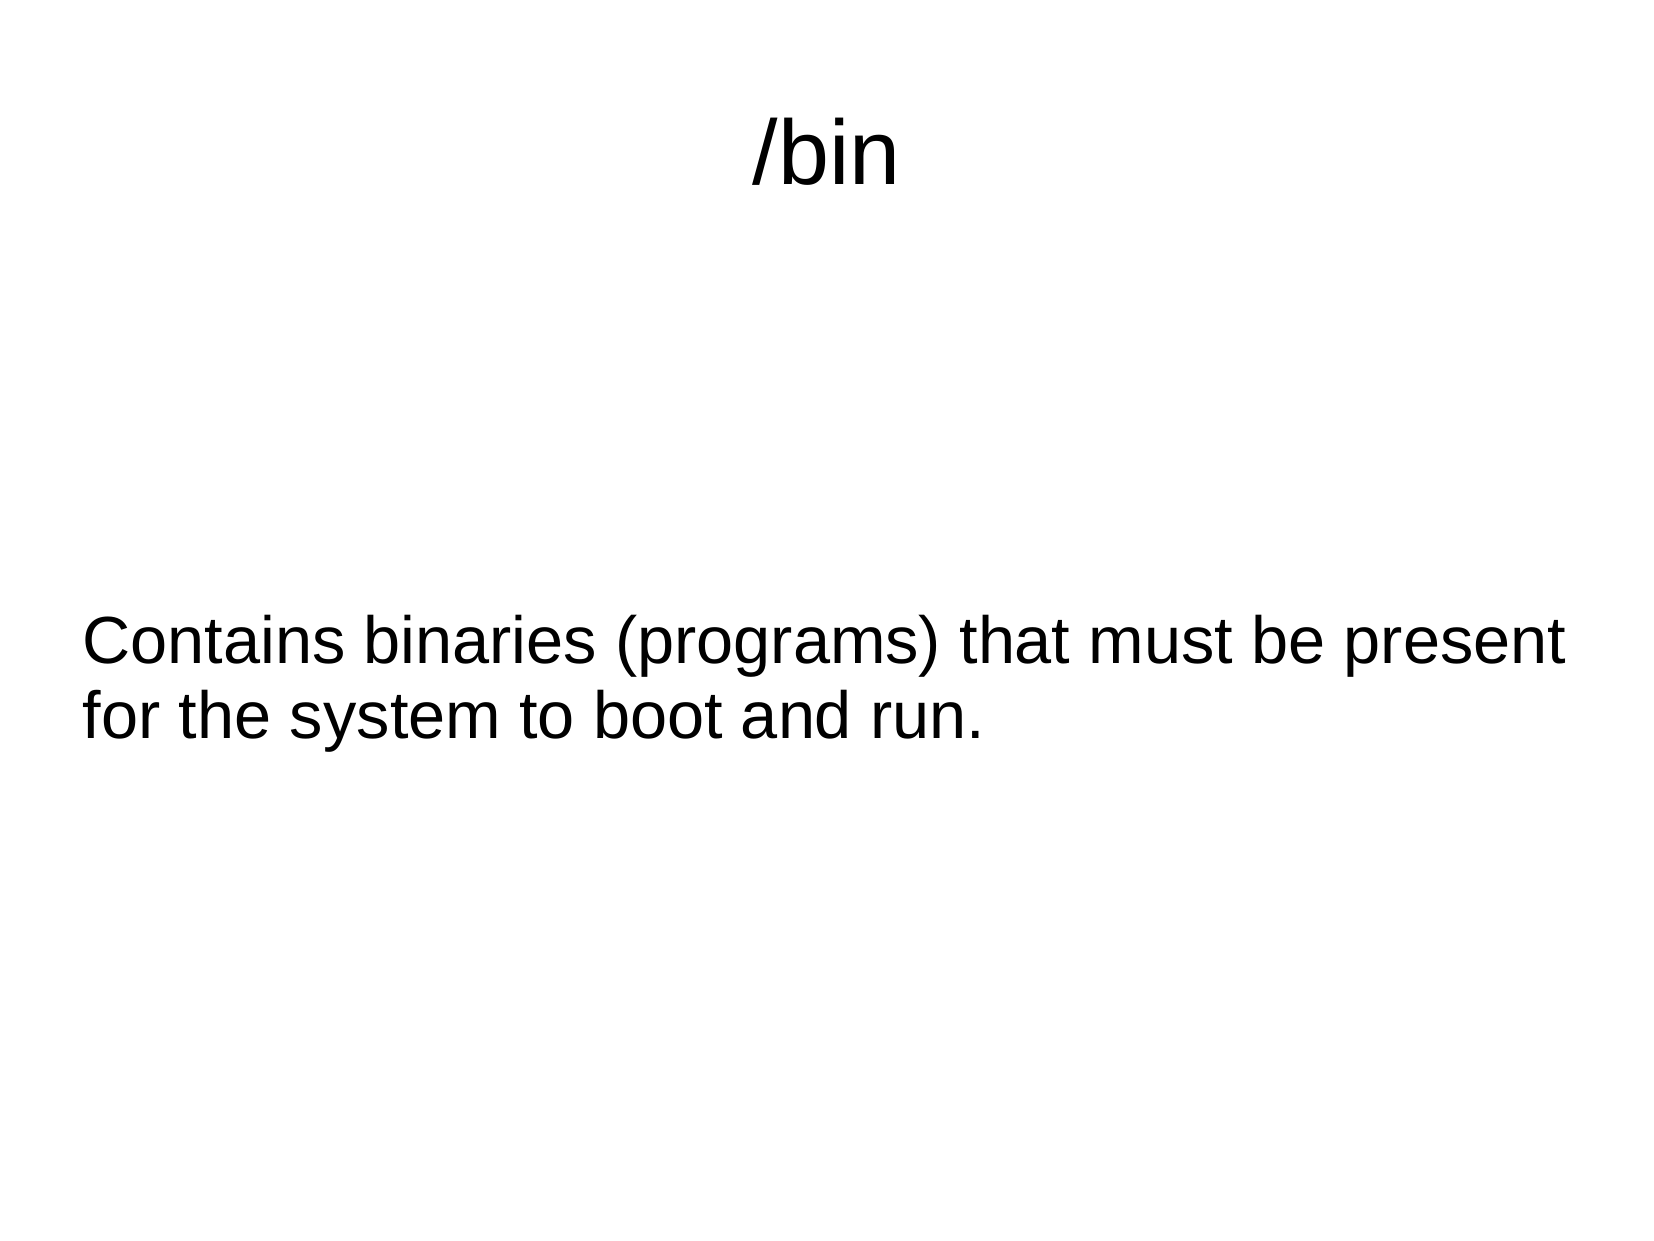

# /bin
Contains binaries (programs) that must be present for the system to boot and run.